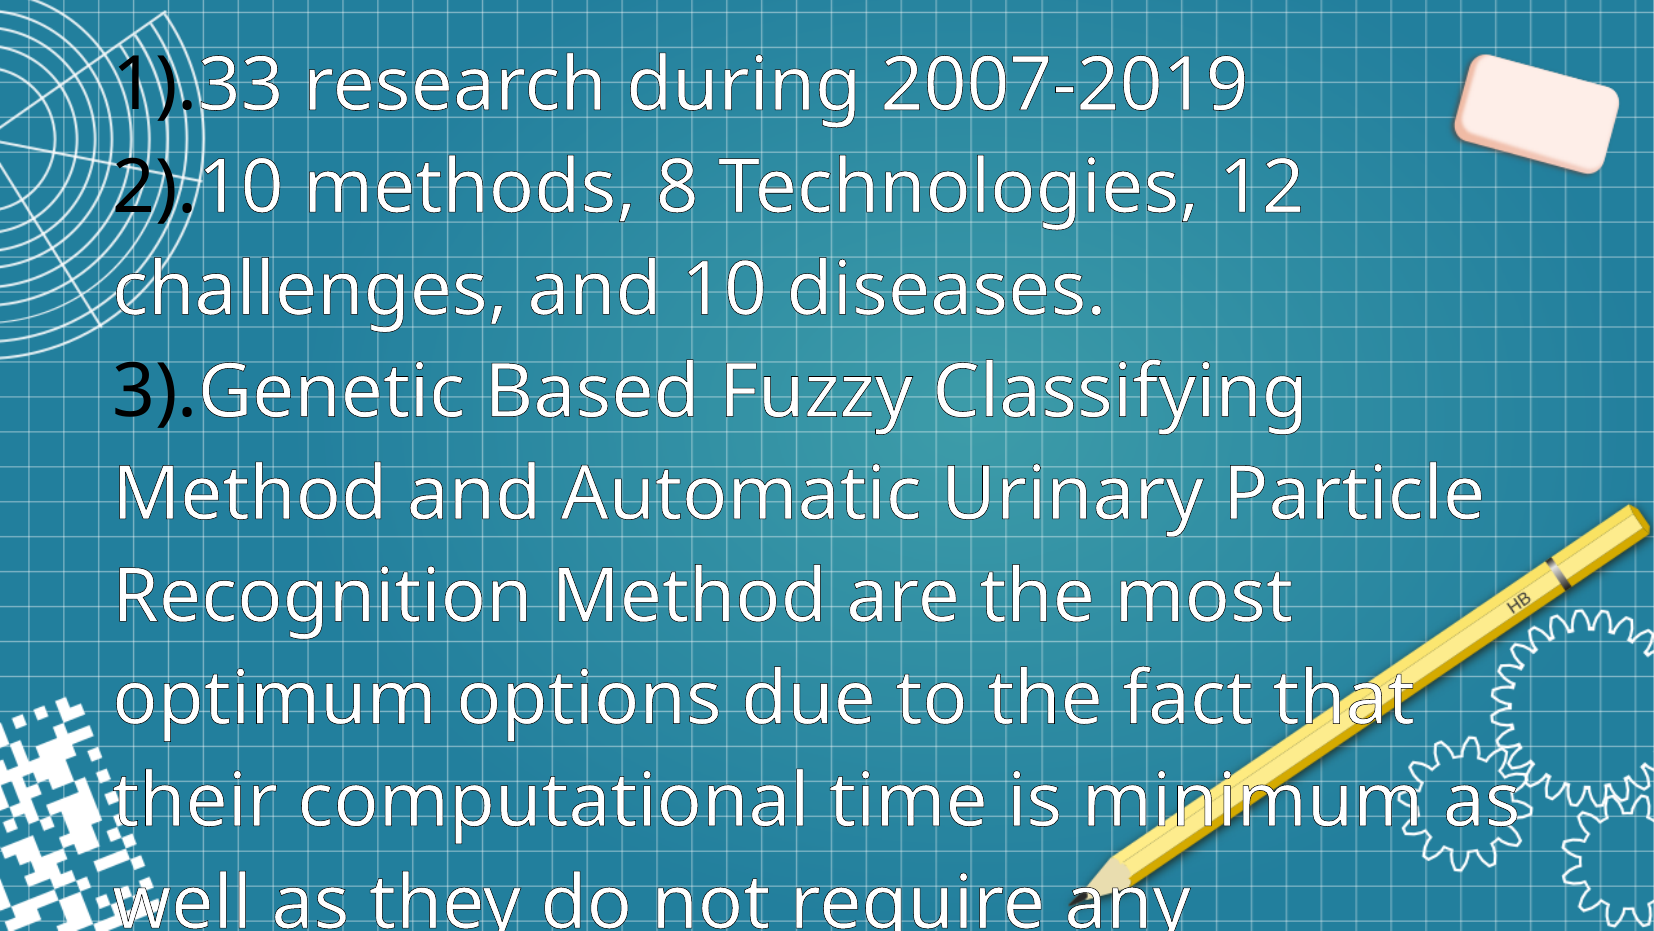

# 1).33 research during 2007-2019 2).10 methods, 8 Technologies, 12 challenges, and 10 diseases. 3).Genetic Based Fuzzy Classifying Method and Automatic Urinary Particle Recognition Method are the most optimum options due to the fact that their computational time is minimum as well as they do not require any supportive hardware. 4).Mobile App (Augmented Reality) is the best option among the identified technologies.